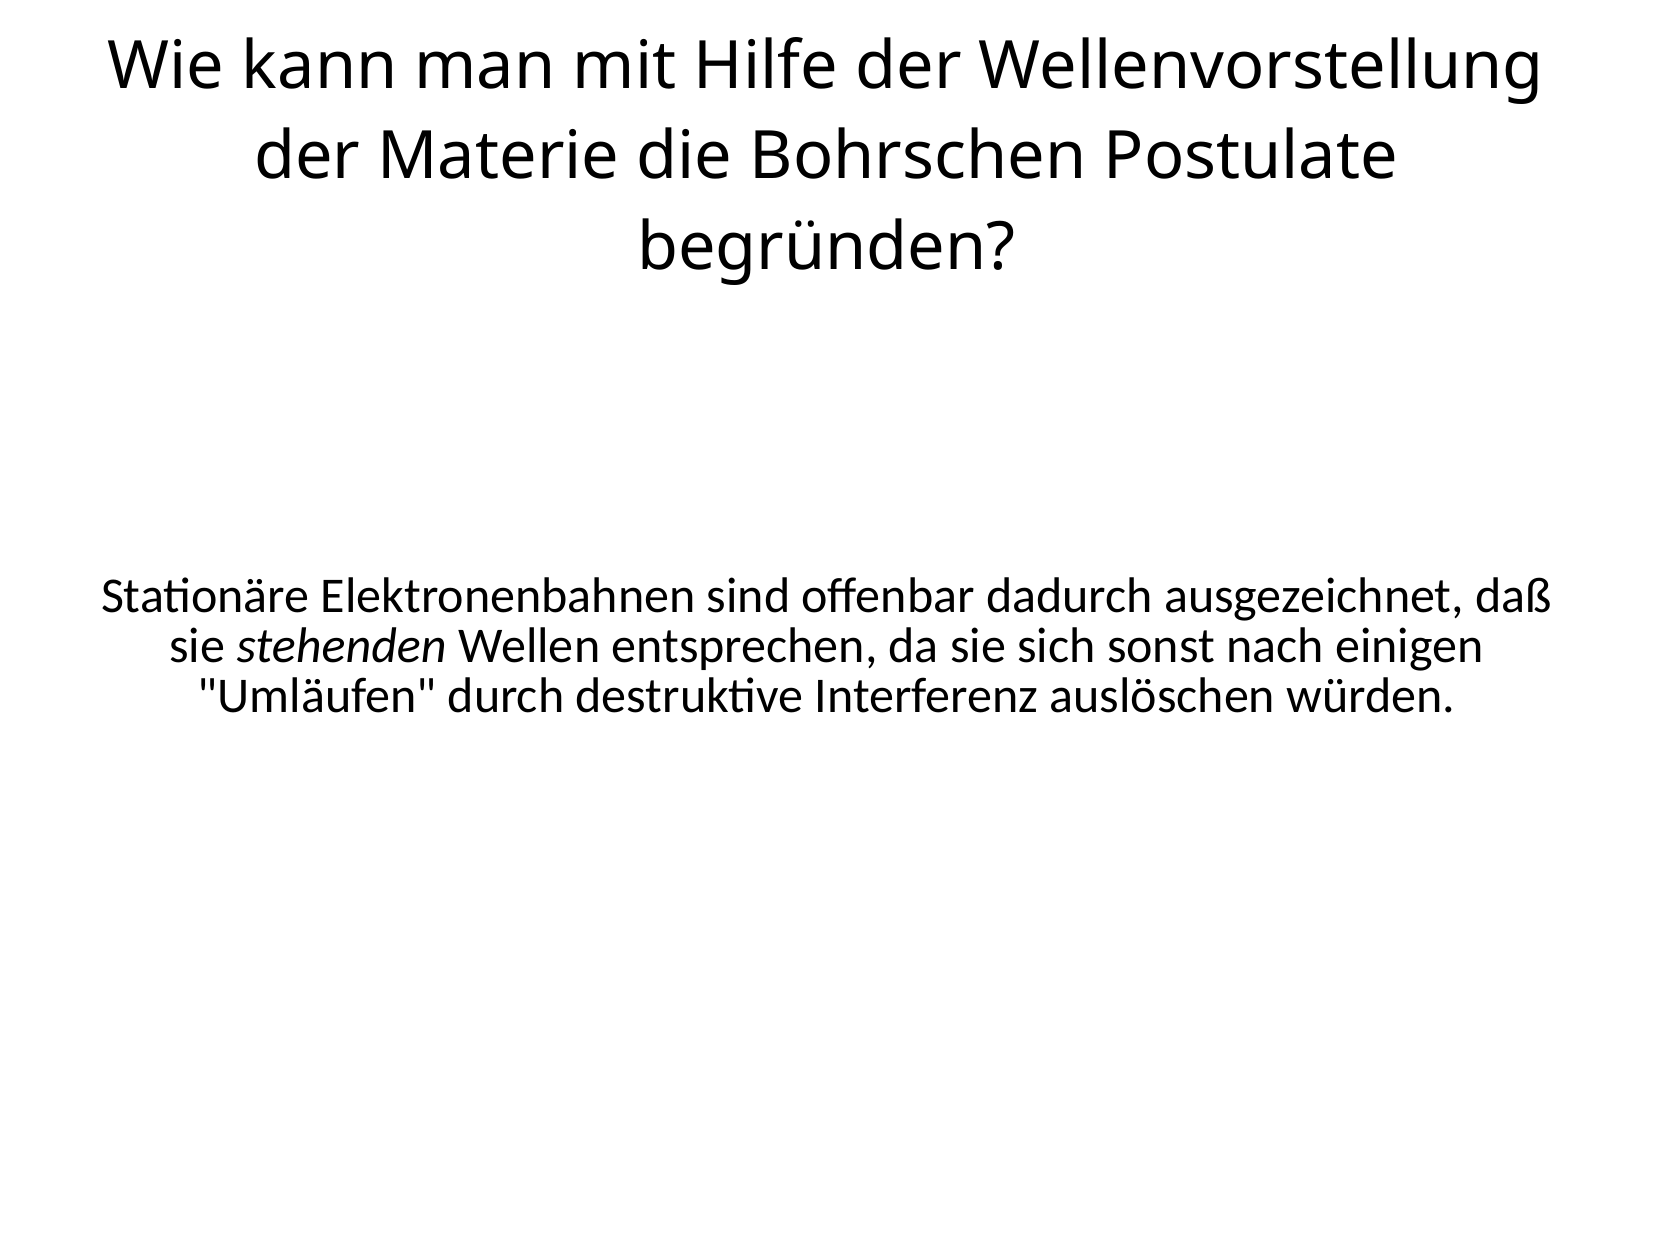

# Wie kann man mit Hilfe der Wellenvorstellung der Materie die Bohrschen Postulate begründen?
Stationäre Elektronenbahnen sind offenbar dadurch ausgezeichnet, daß sie stehenden Wellen entsprechen, da sie sich sonst nach einigen "Umläufen" durch destruktive Interferenz auslöschen würden.